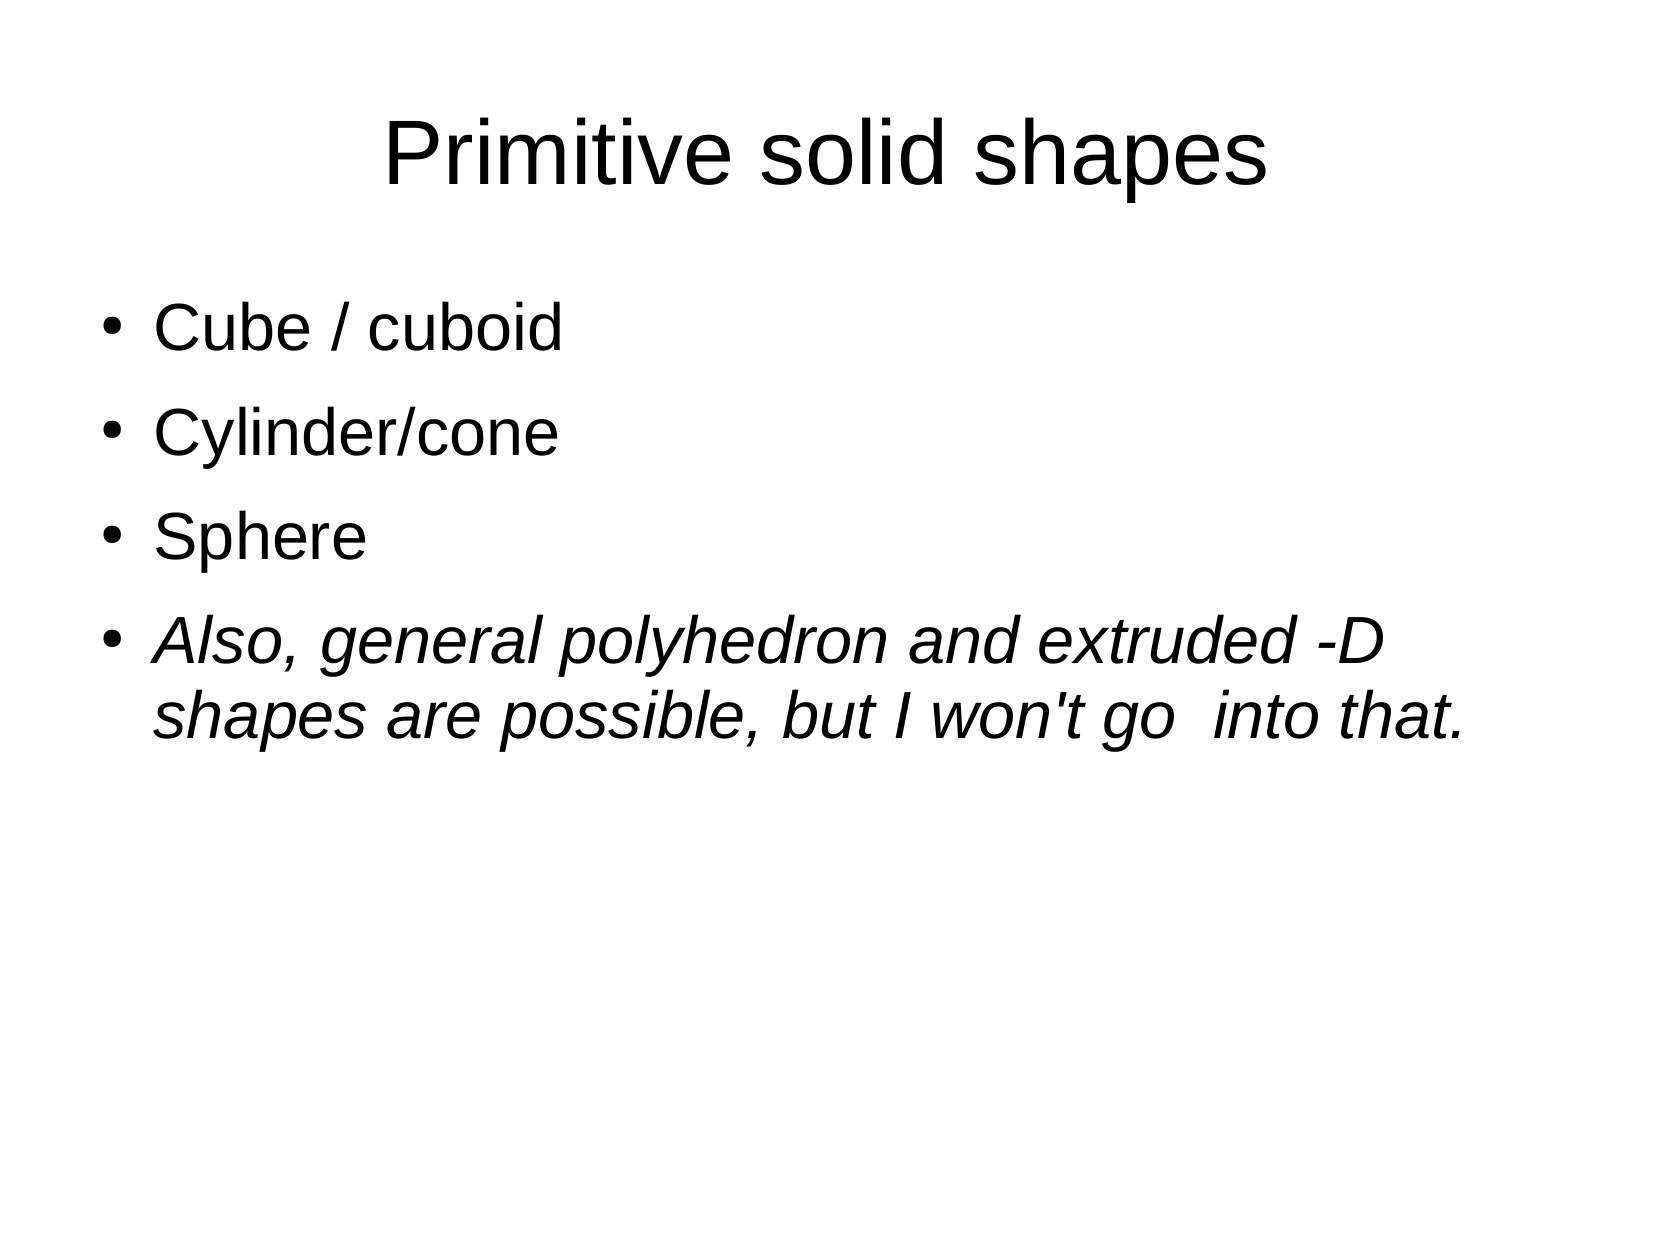

# Primitive solid shapes
Cube / cuboid
Cylinder/cone
Sphere
Also, general polyhedron and extruded -D shapes are possible, but I won't go into that.